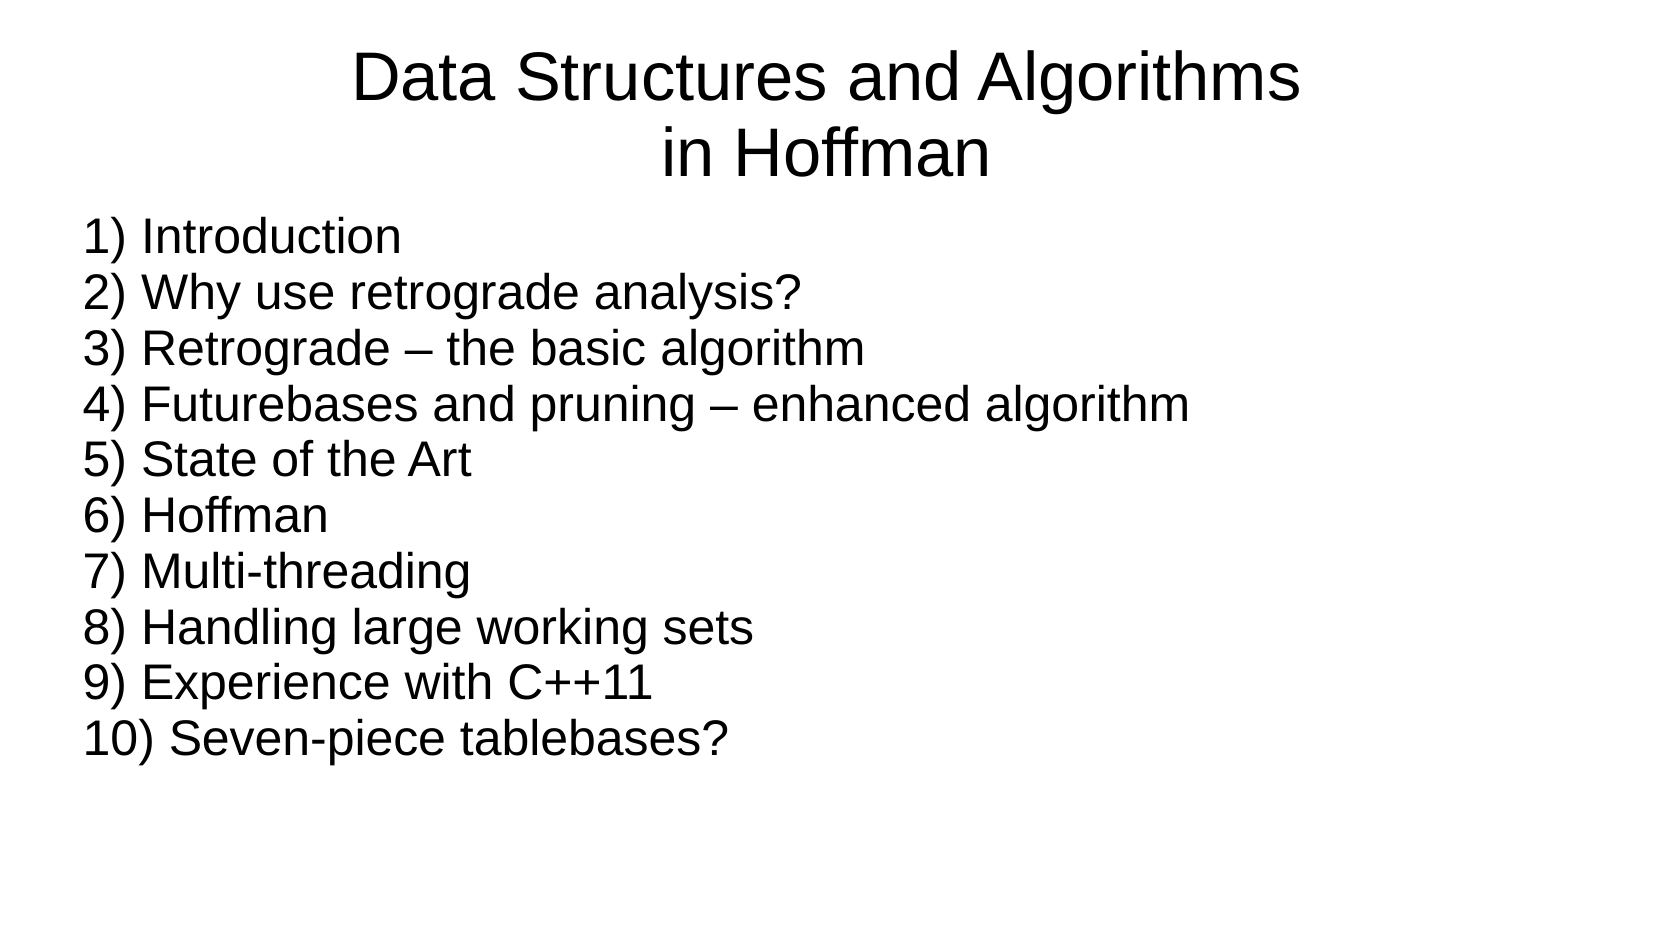

# Data Structures and Algorithms in Hoffman
 Introduction
 Why use retrograde analysis?
 Retrograde – the basic algorithm
 Futurebases and pruning – enhanced algorithm
 State of the Art
 Hoffman
 Multi-threading
 Handling large working sets
 Experience with C++11
 Seven-piece tablebases?